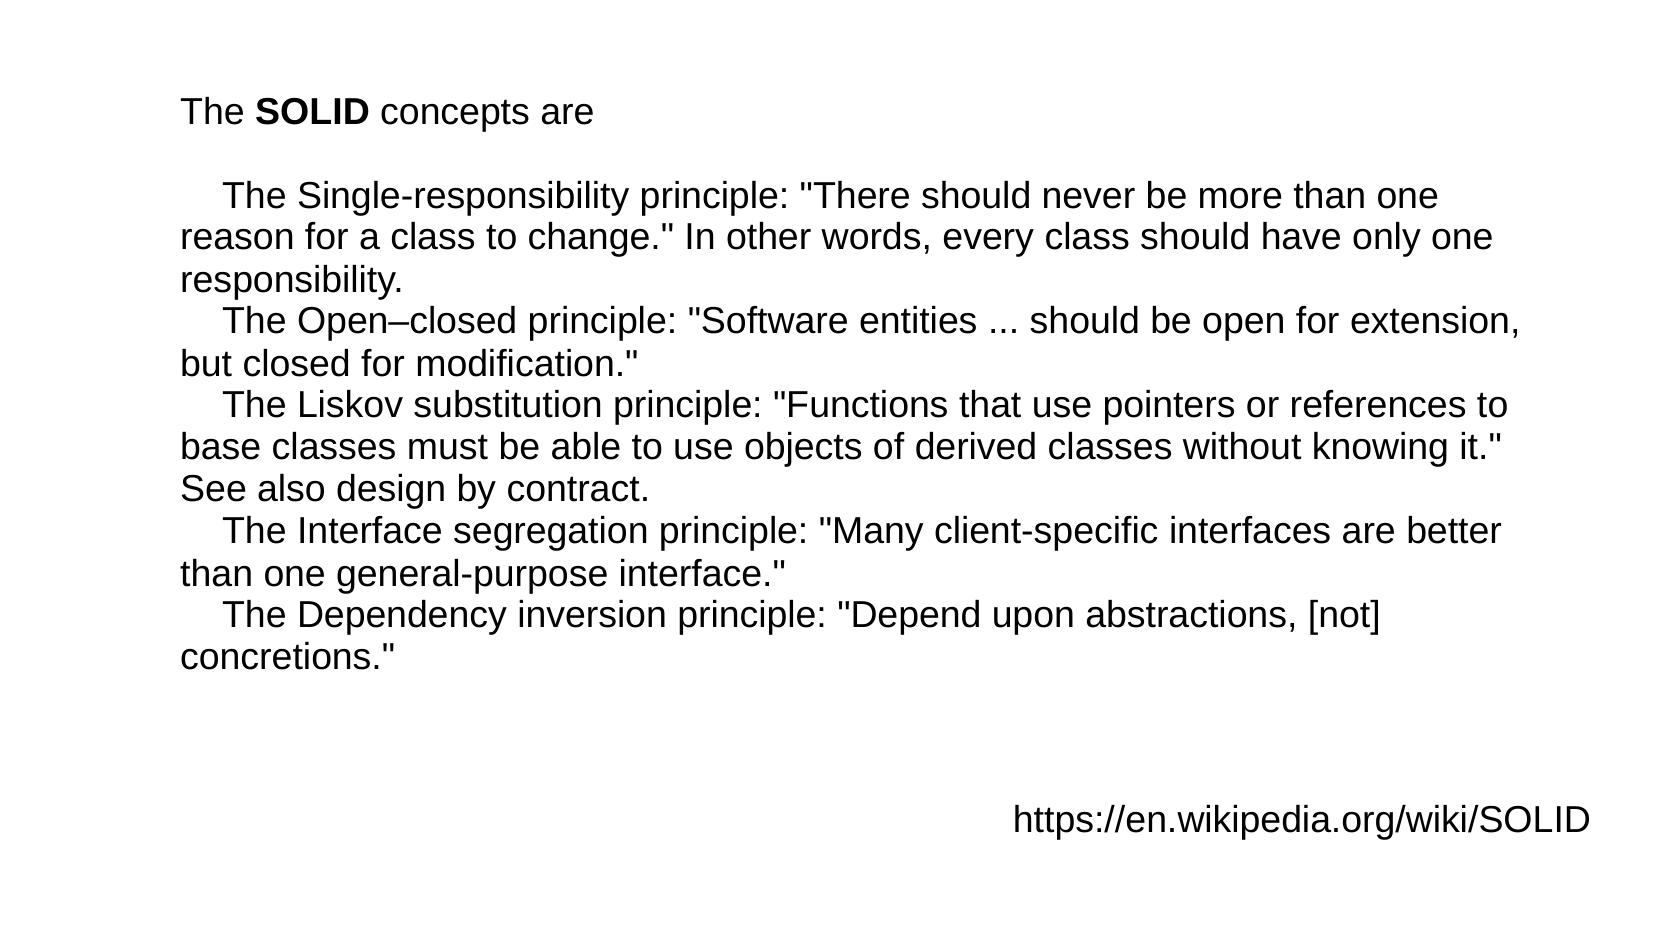

The SOLID concepts are
 The Single-responsibility principle: "There should never be more than one reason for a class to change." In other words, every class should have only one responsibility.
 The Open–closed principle: "Software entities ... should be open for extension, but closed for modification."
 The Liskov substitution principle: "Functions that use pointers or references to base classes must be able to use objects of derived classes without knowing it." See also design by contract.
 The Interface segregation principle: "Many client-specific interfaces are better than one general-purpose interface."
 The Dependency inversion principle: "Depend upon abstractions, [not] concretions."
https://en.wikipedia.org/wiki/SOLID